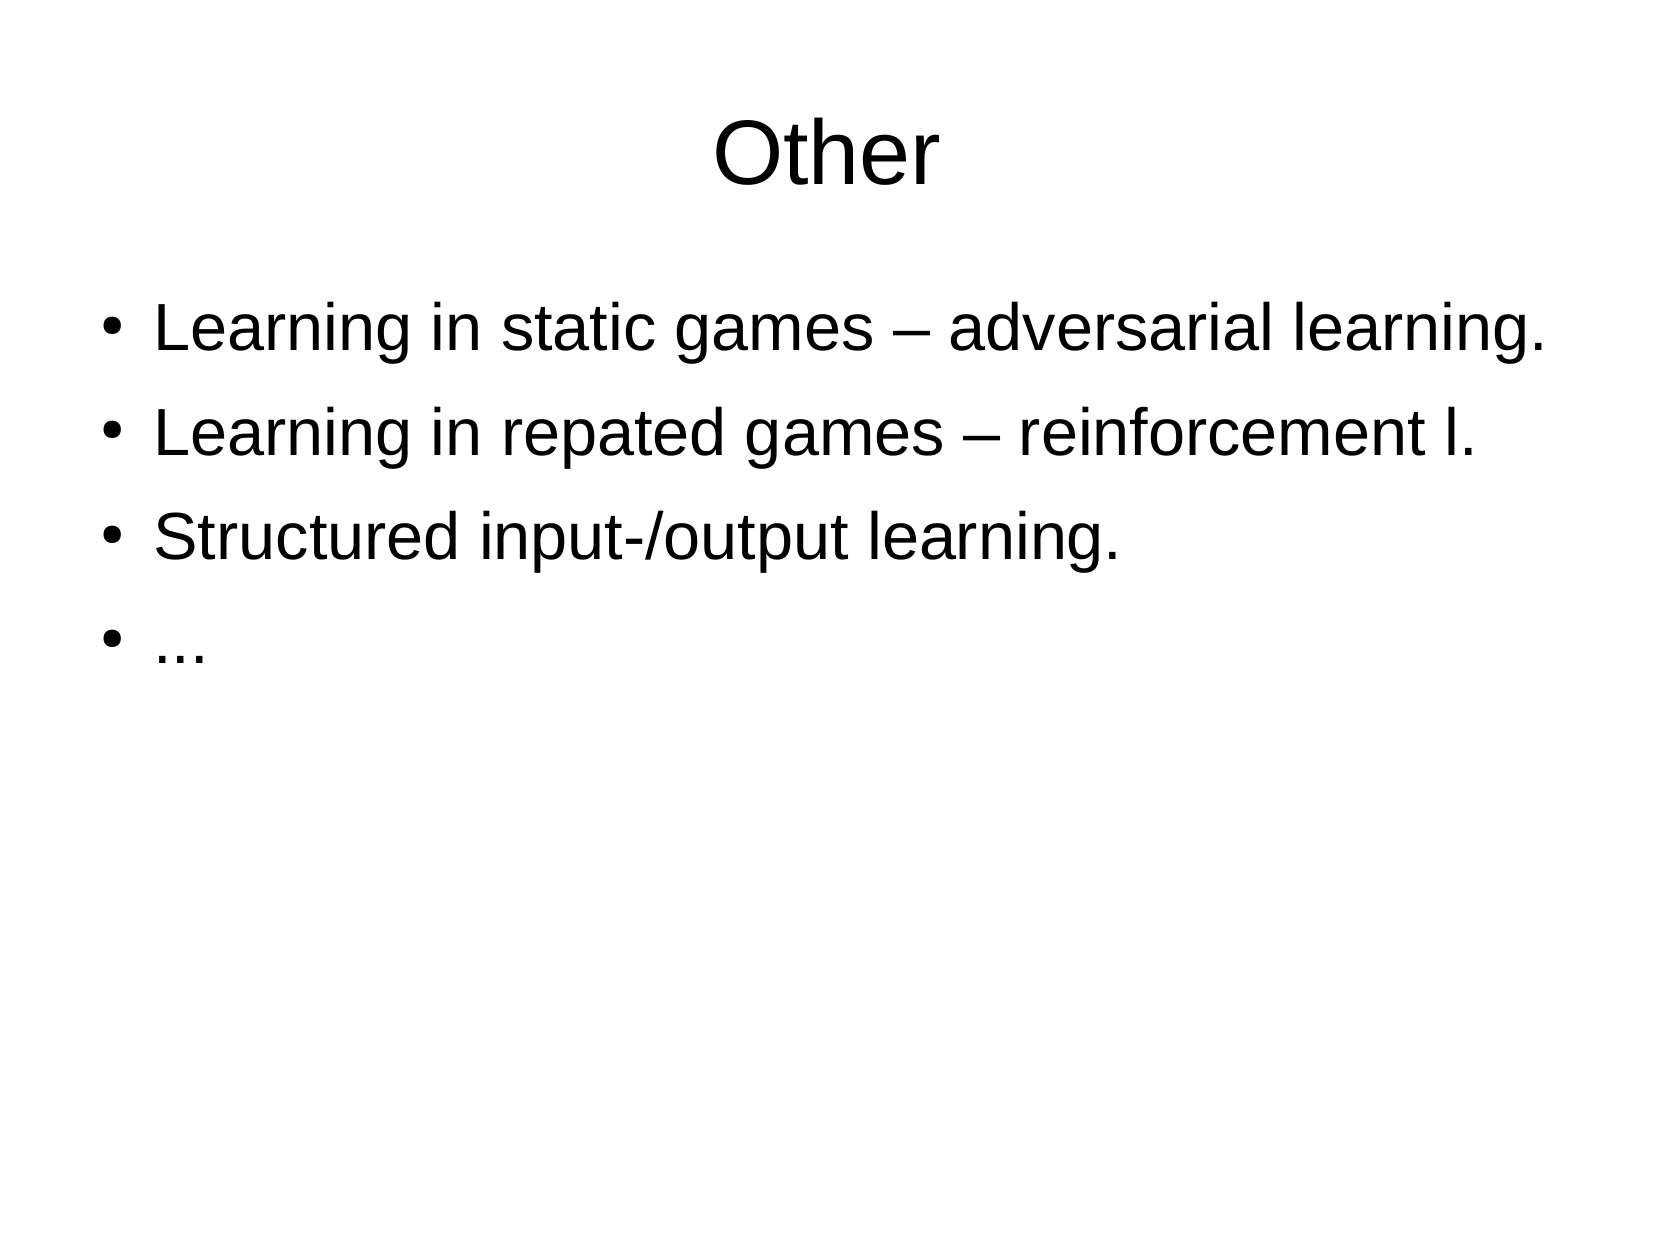

# Other
Learning in static games – adversarial learning.
Learning in repated games – reinforcement l.
Structured input-/output learning.
...